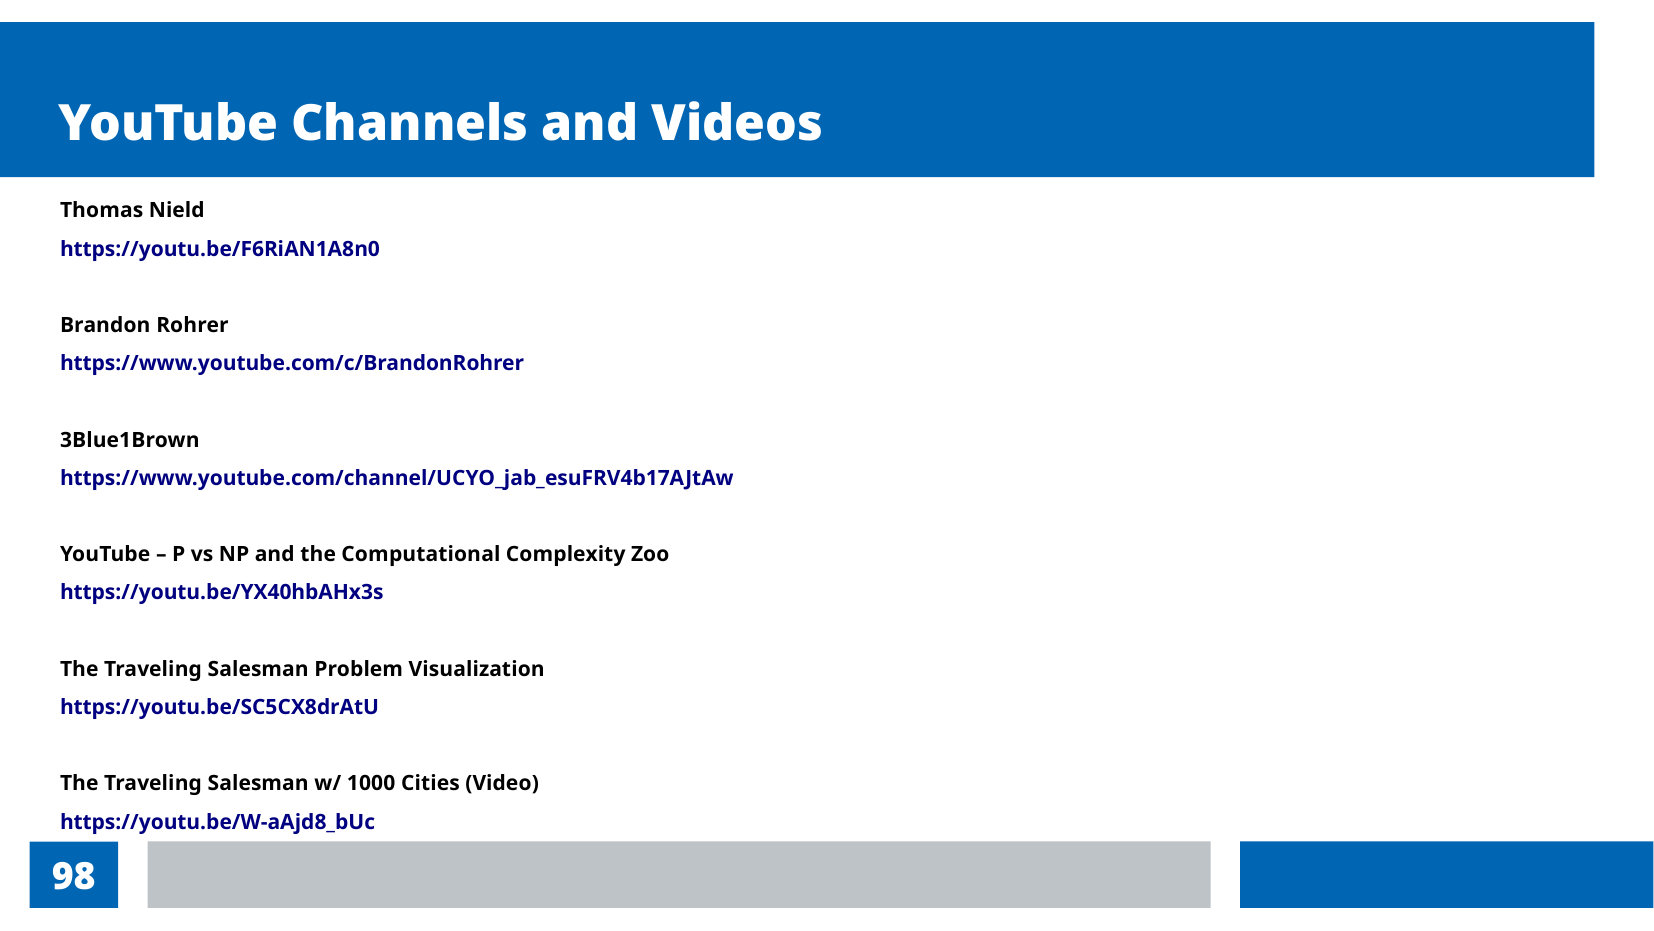

# YouTube Channels and Videos
Thomas Nield
https://youtu.be/F6RiAN1A8n0
Brandon Rohrer
https://www.youtube.com/c/BrandonRohrer
3Blue1Brown
https://www.youtube.com/channel/UCYO_jab_esuFRV4b17AJtAw
YouTube – P vs NP and the Computational Complexity Zoo
https://youtu.be/YX40hbAHx3s
The Traveling Salesman Problem Visualization
https://youtu.be/SC5CX8drAtU
The Traveling Salesman w/ 1000 Cities (Video)
https://youtu.be/W-aAjd8_bUc
98